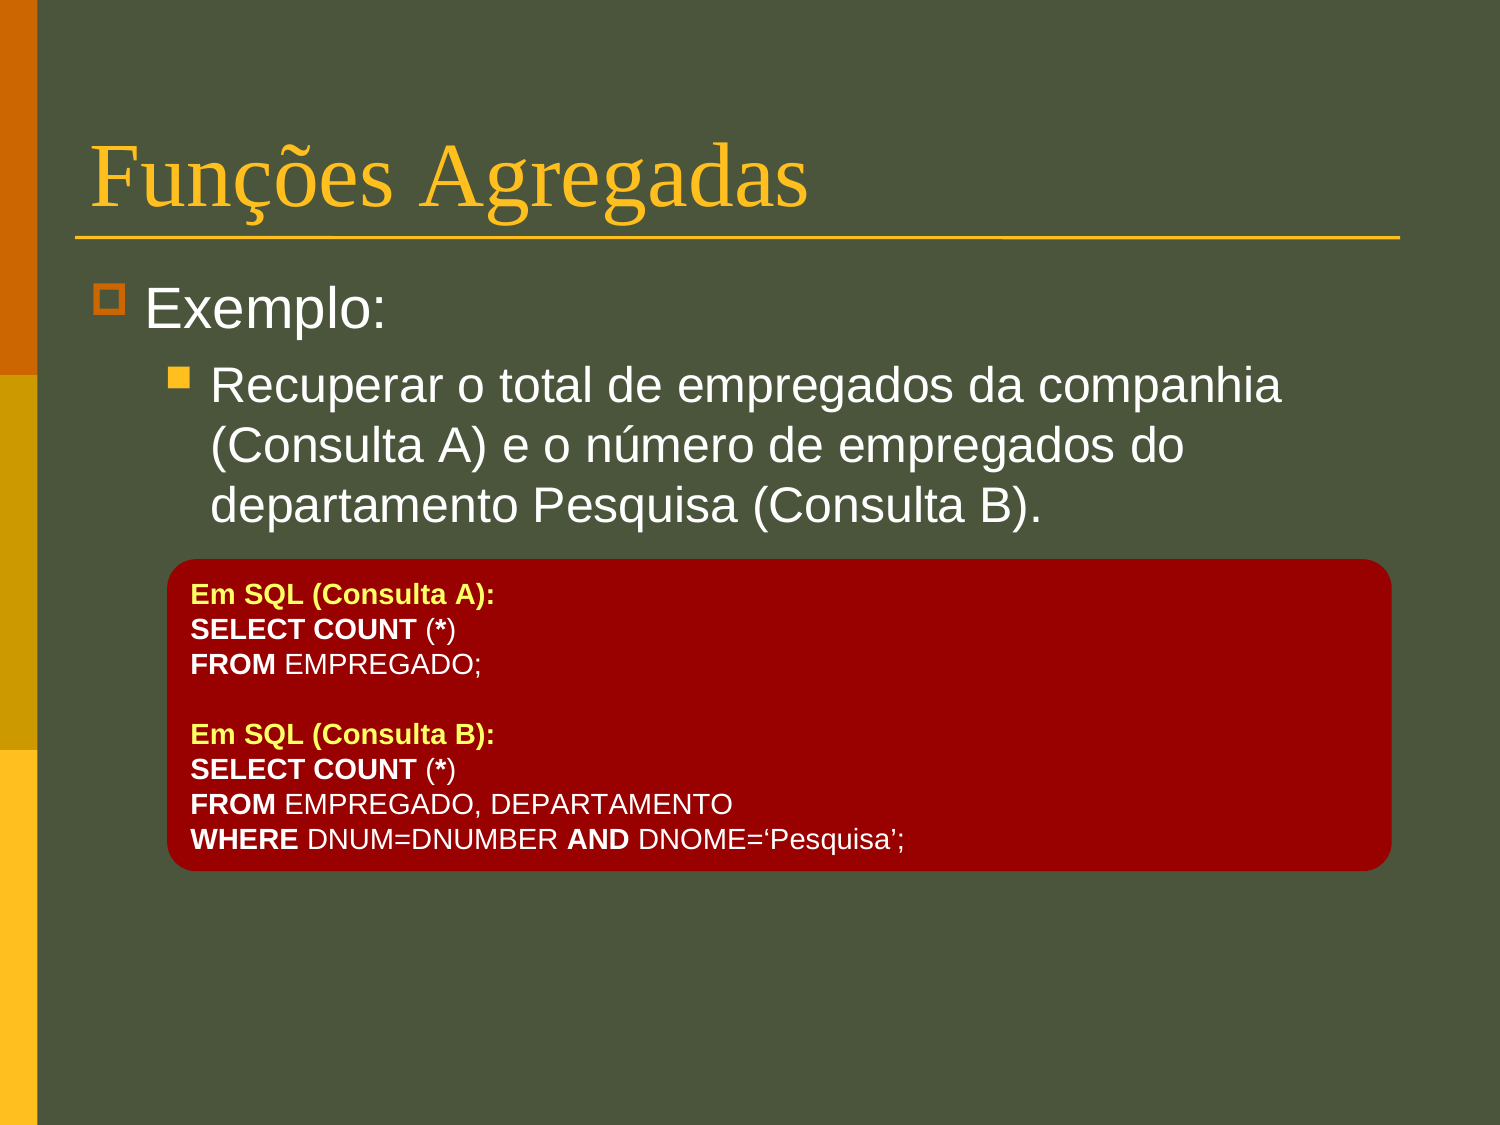

# Funções Agregadas
Exemplo:
Recuperar o total de empregados da companhia (Consulta A) e o número de empregados do departamento Pesquisa (Consulta B).
Em SQL (Consulta A):
SELECT COUNT (*)
FROM EMPREGADO;
Em SQL (Consulta B):
SELECT COUNT (*)
FROM EMPREGADO, DEPARTAMENTO
WHERE DNUM=DNUMBER AND DNOME=‘Pesquisa’;